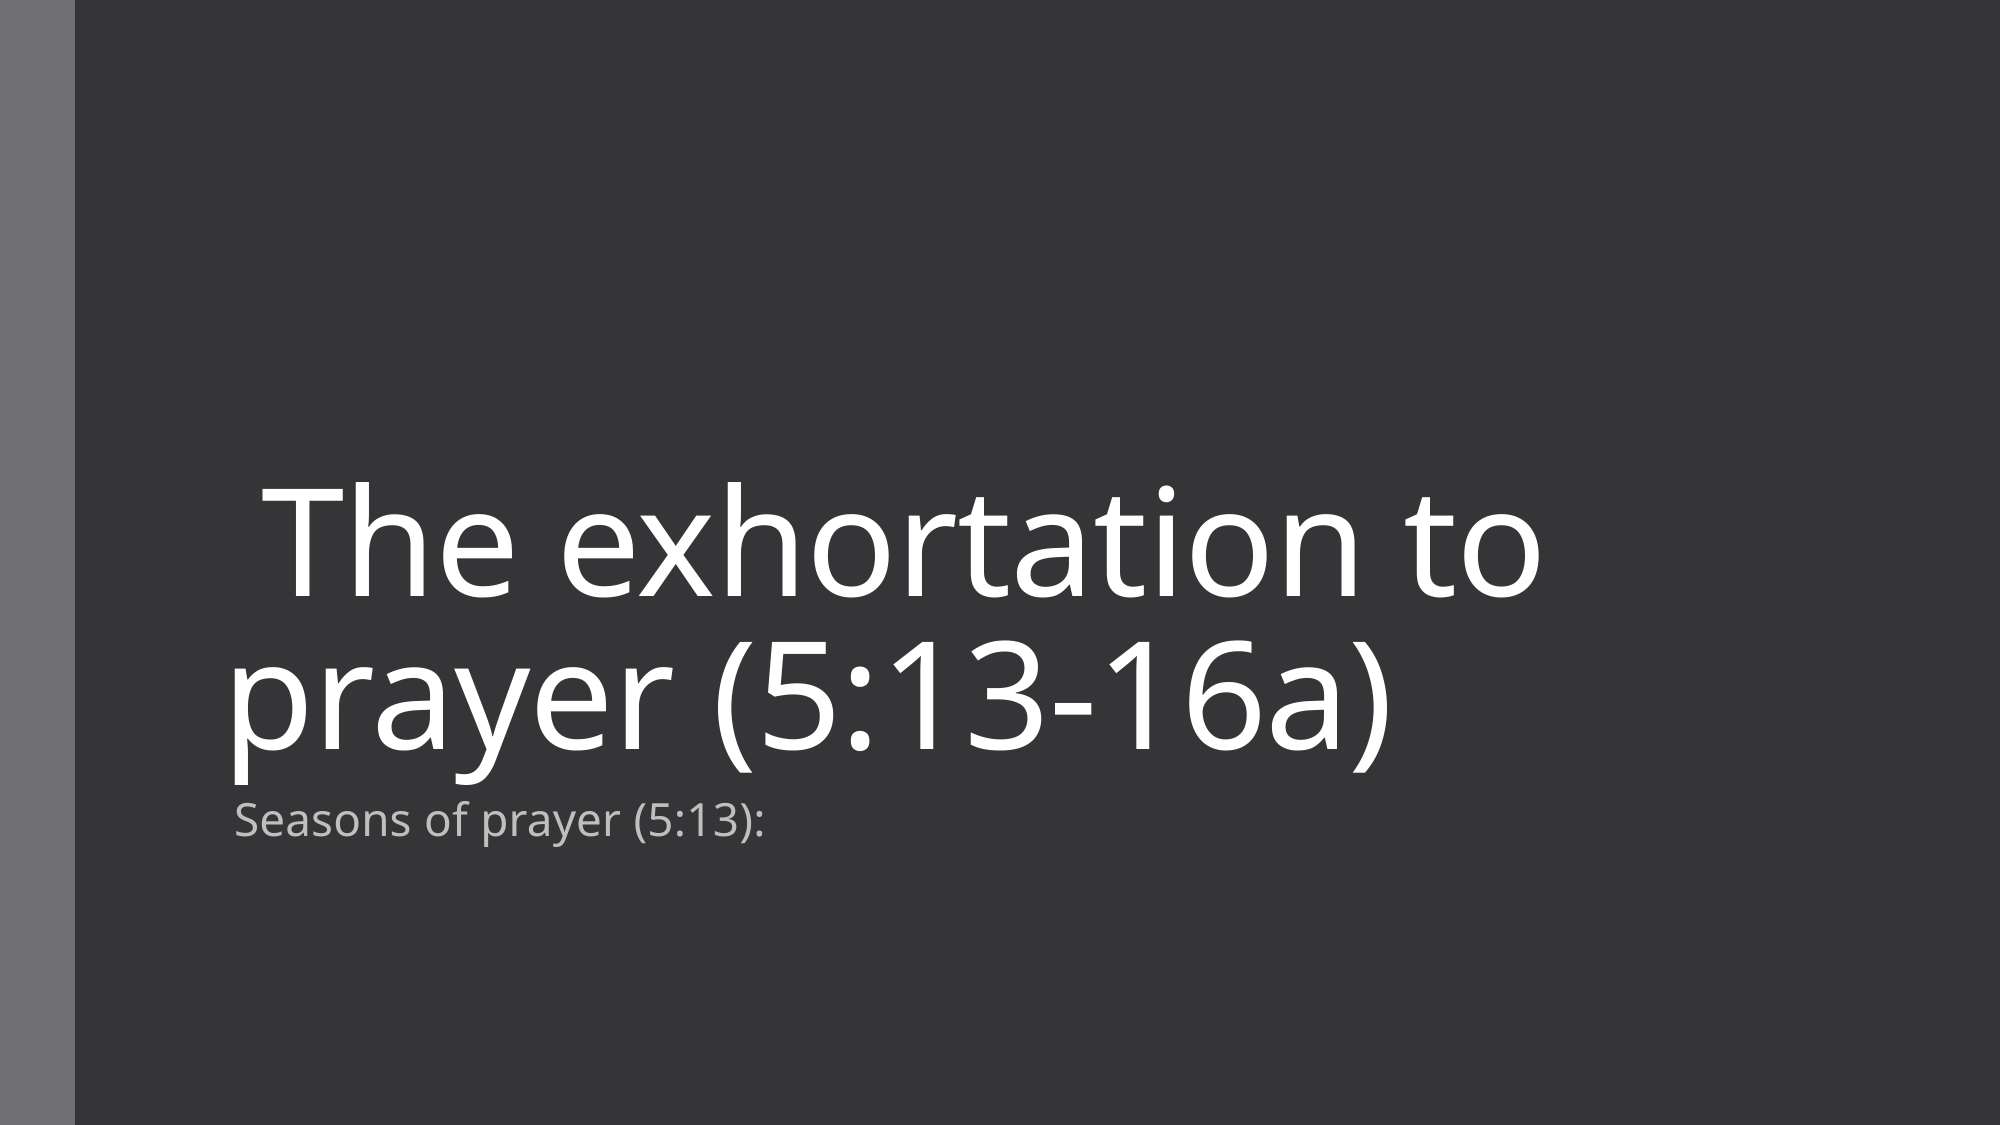

# The exhortation to prayer (5:13-16a)
 Seasons of prayer (5:13):